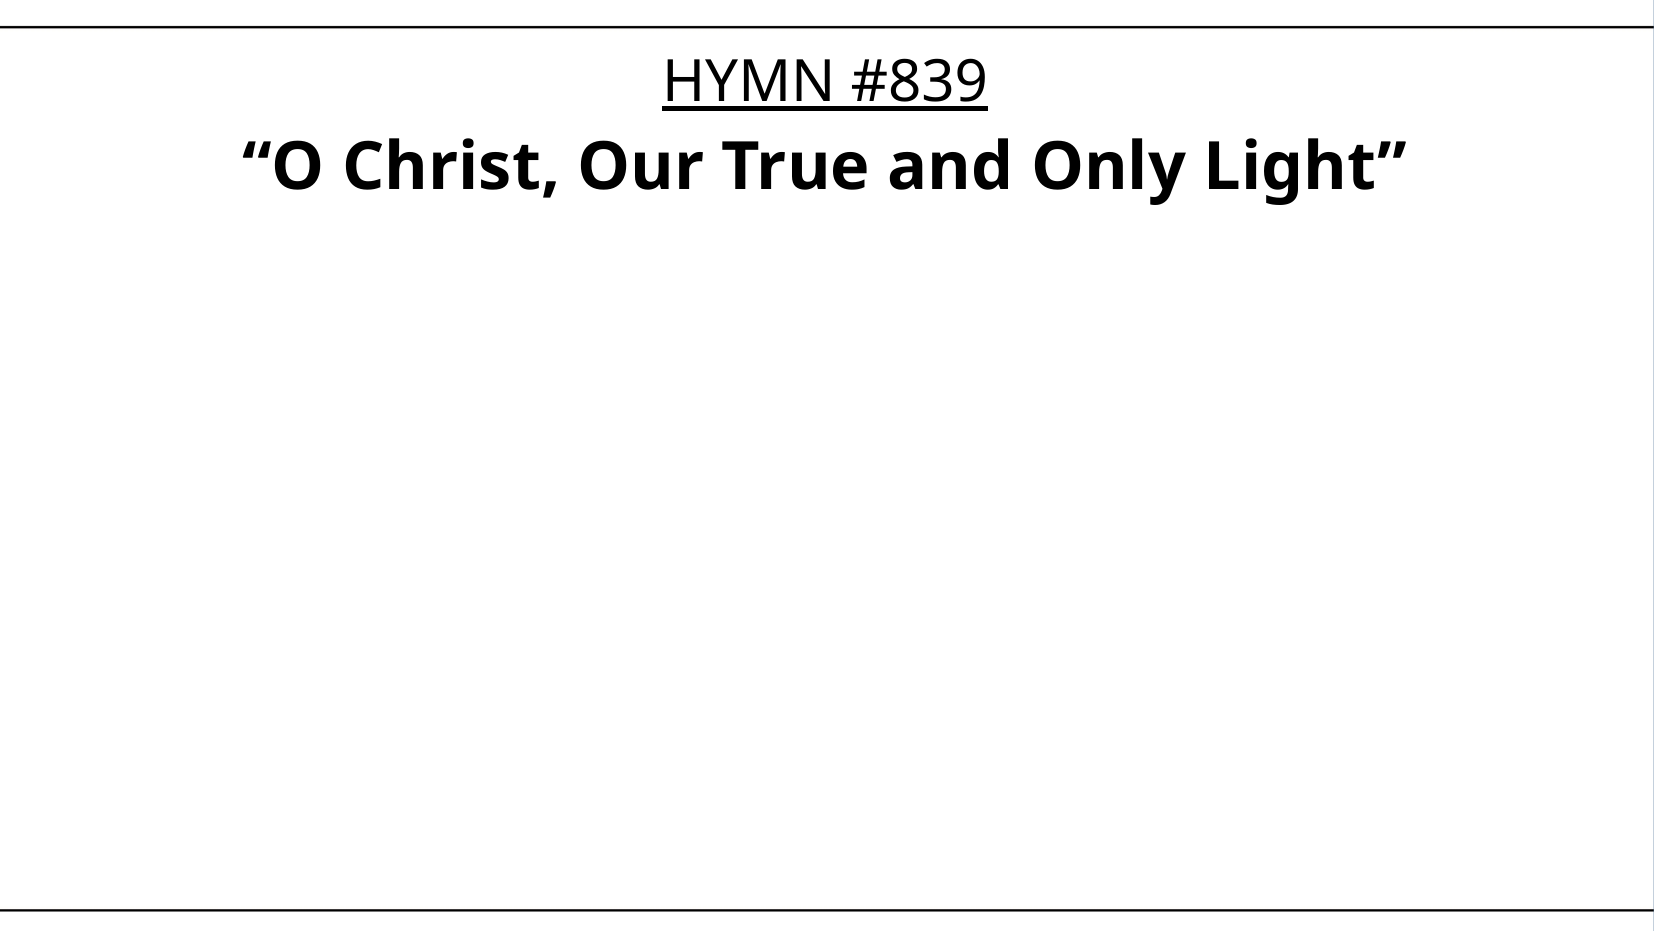

HYMN #839
“O Christ, Our True and Only Light”